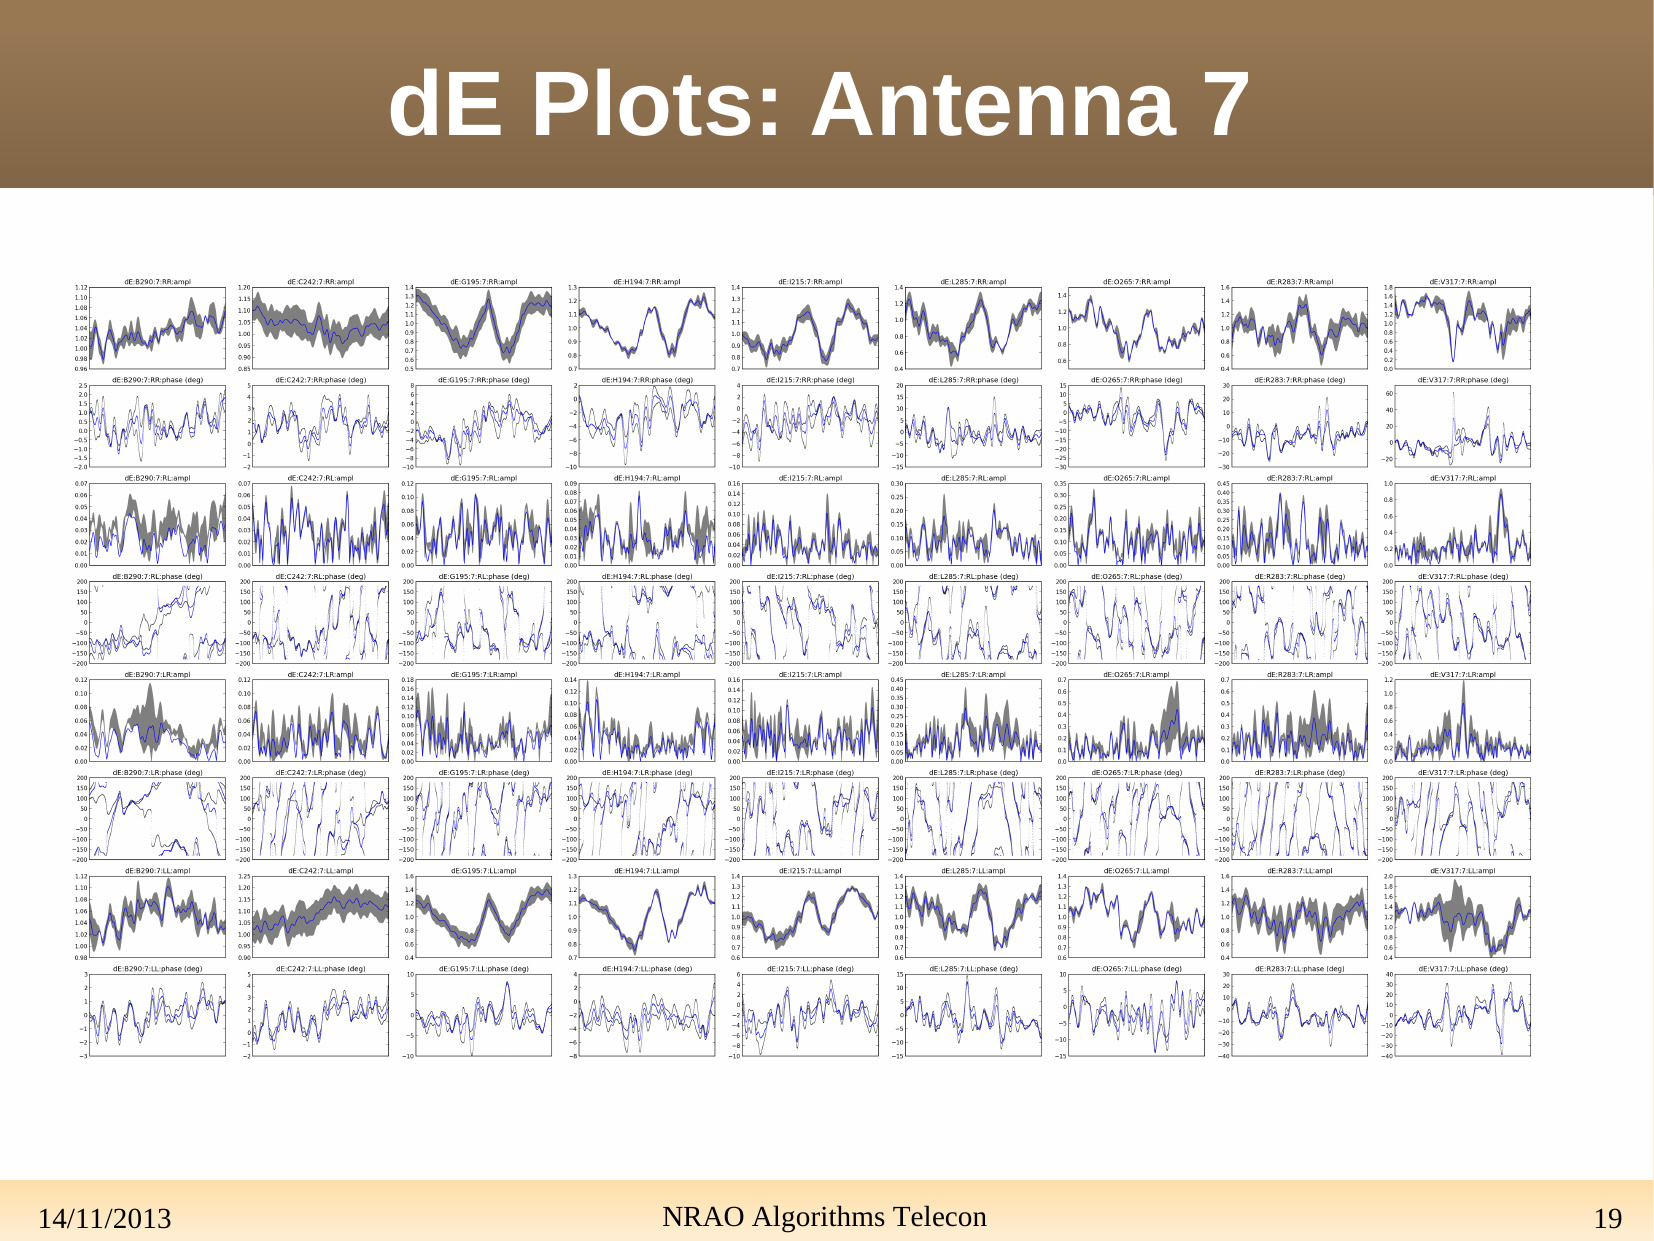

# dE Plots: Antenna 7
NRAO Algorithms Telecon
14/11/2013
19